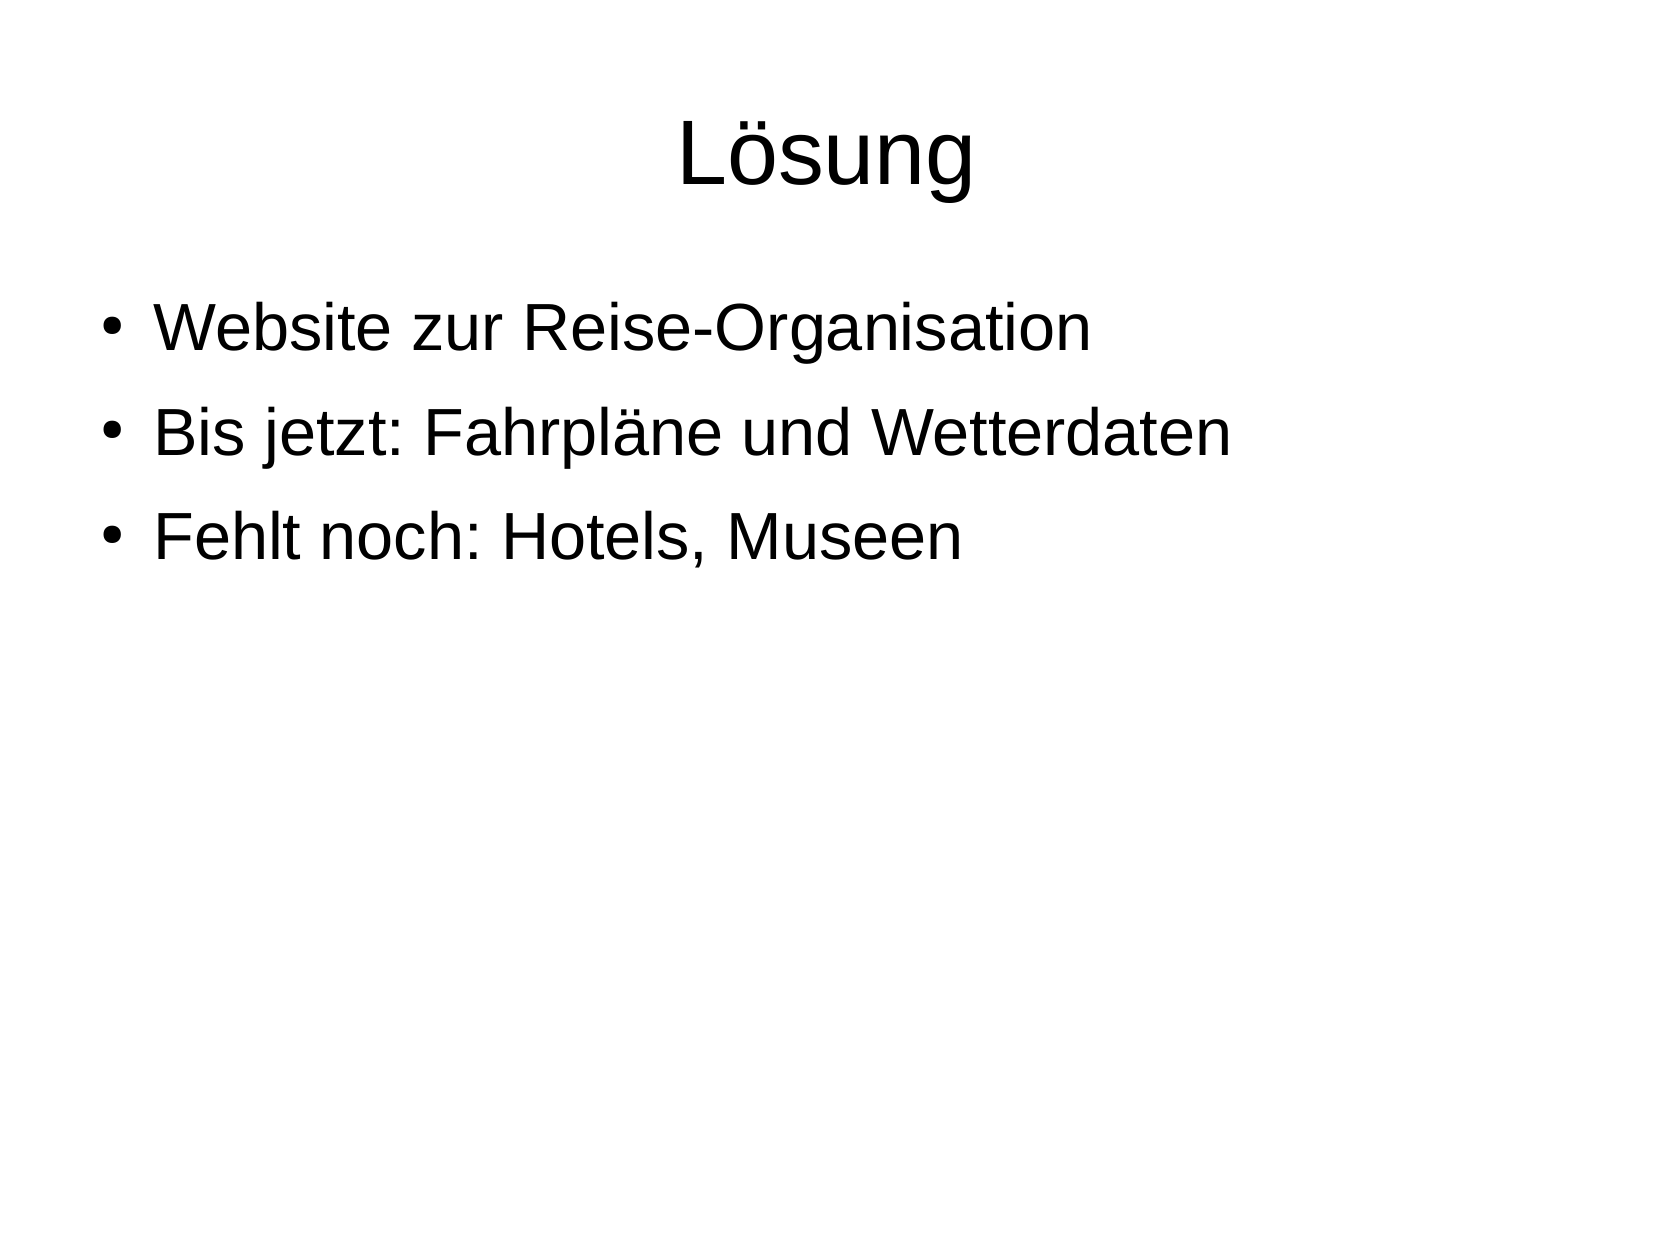

# Lösung
Website zur Reise-Organisation
Bis jetzt: Fahrpläne und Wetterdaten
Fehlt noch: Hotels, Museen